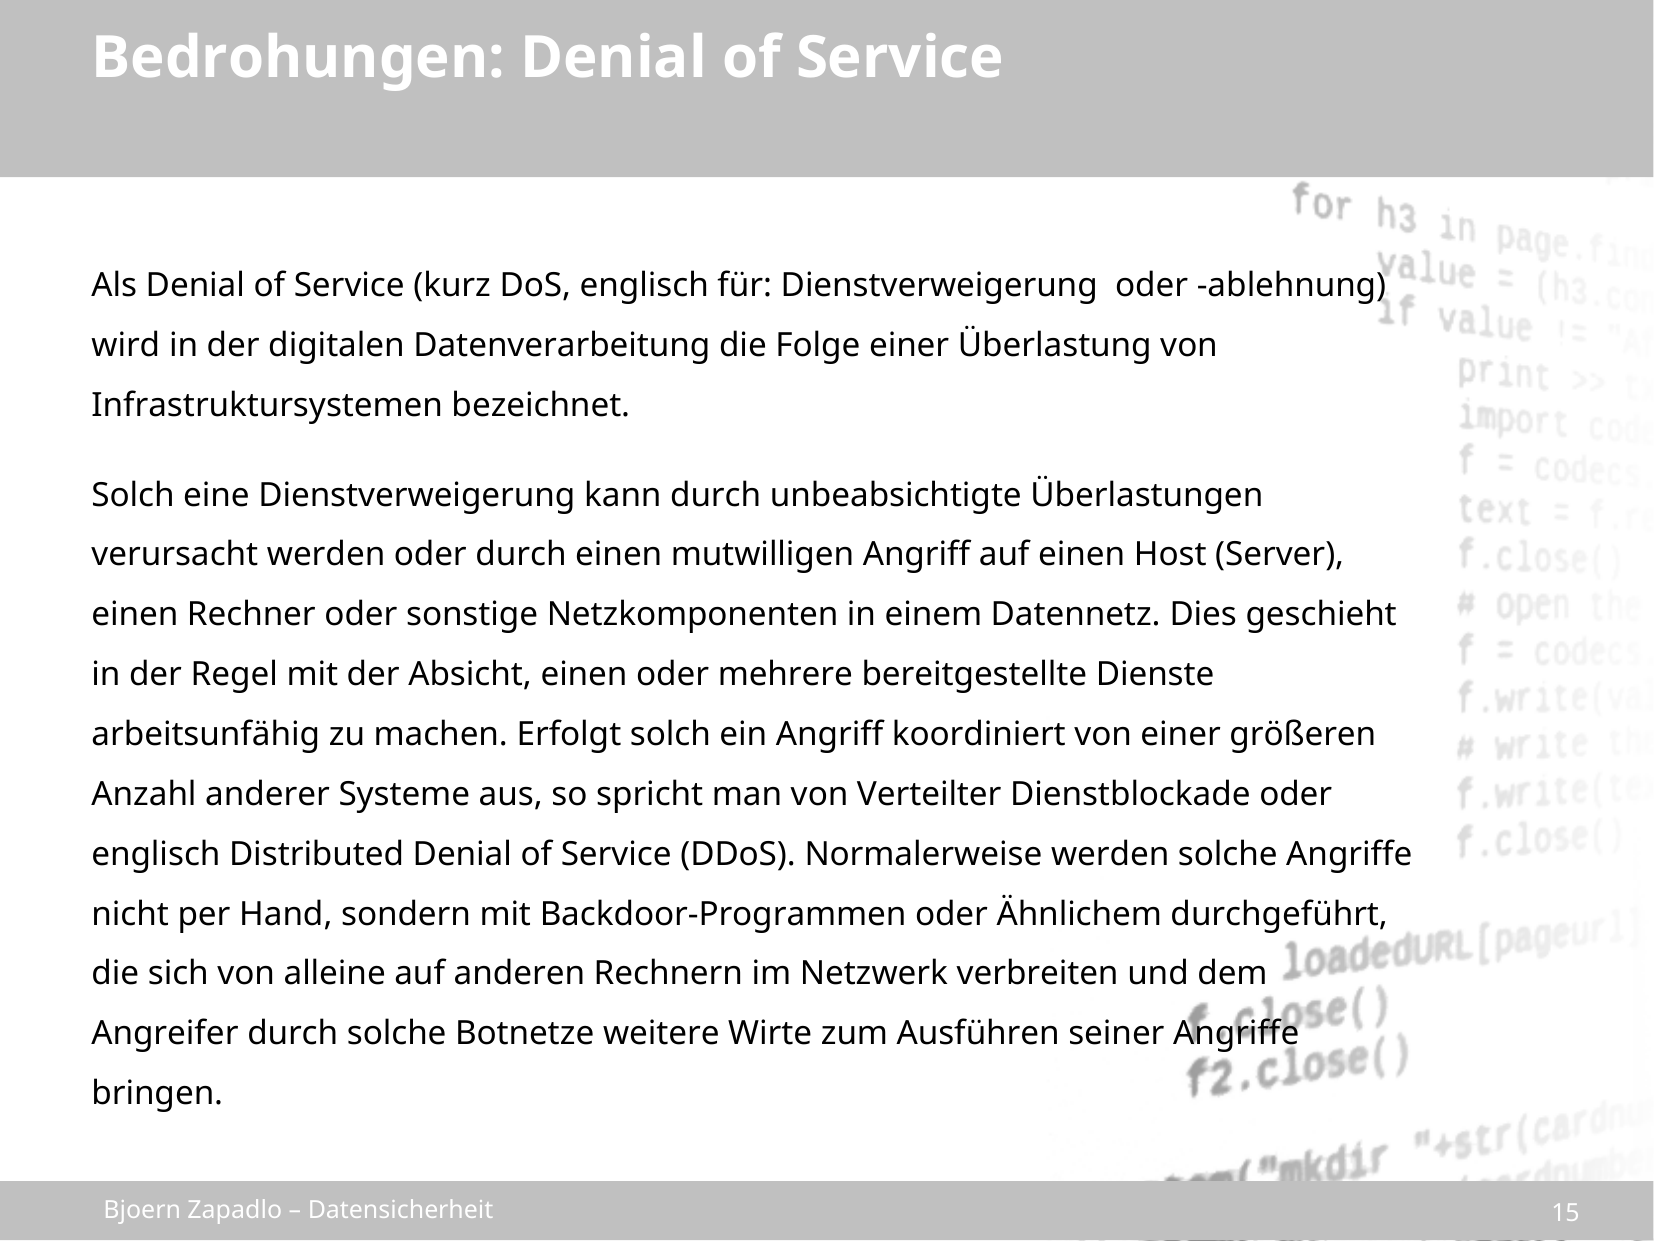

Bedrohungen: Denial of Service
Als Denial of Service (kurz DoS, englisch für: Dienstverweigerung oder -ablehnung) wird in der digitalen Datenverarbeitung die Folge einer Überlastung von Infrastruktursystemen bezeichnet.
Solch eine Dienstverweigerung kann durch unbeabsichtigte Überlastungen verursacht werden oder durch einen mutwilligen Angriff auf einen Host (Server), einen Rechner oder sonstige Netzkomponenten in einem Datennetz. Dies geschieht in der Regel mit der Absicht, einen oder mehrere bereitgestellte Dienste arbeitsunfähig zu machen. Erfolgt solch ein Angriff koordiniert von einer größeren Anzahl anderer Systeme aus, so spricht man von Verteilter Dienstblockade oder englisch Distributed Denial of Service (DDoS). Normalerweise werden solche Angriffe nicht per Hand, sondern mit Backdoor-Programmen oder Ähnlichem durchgeführt, die sich von alleine auf anderen Rechnern im Netzwerk verbreiten und dem Angreifer durch solche Botnetze weitere Wirte zum Ausführen seiner Angriffe bringen.